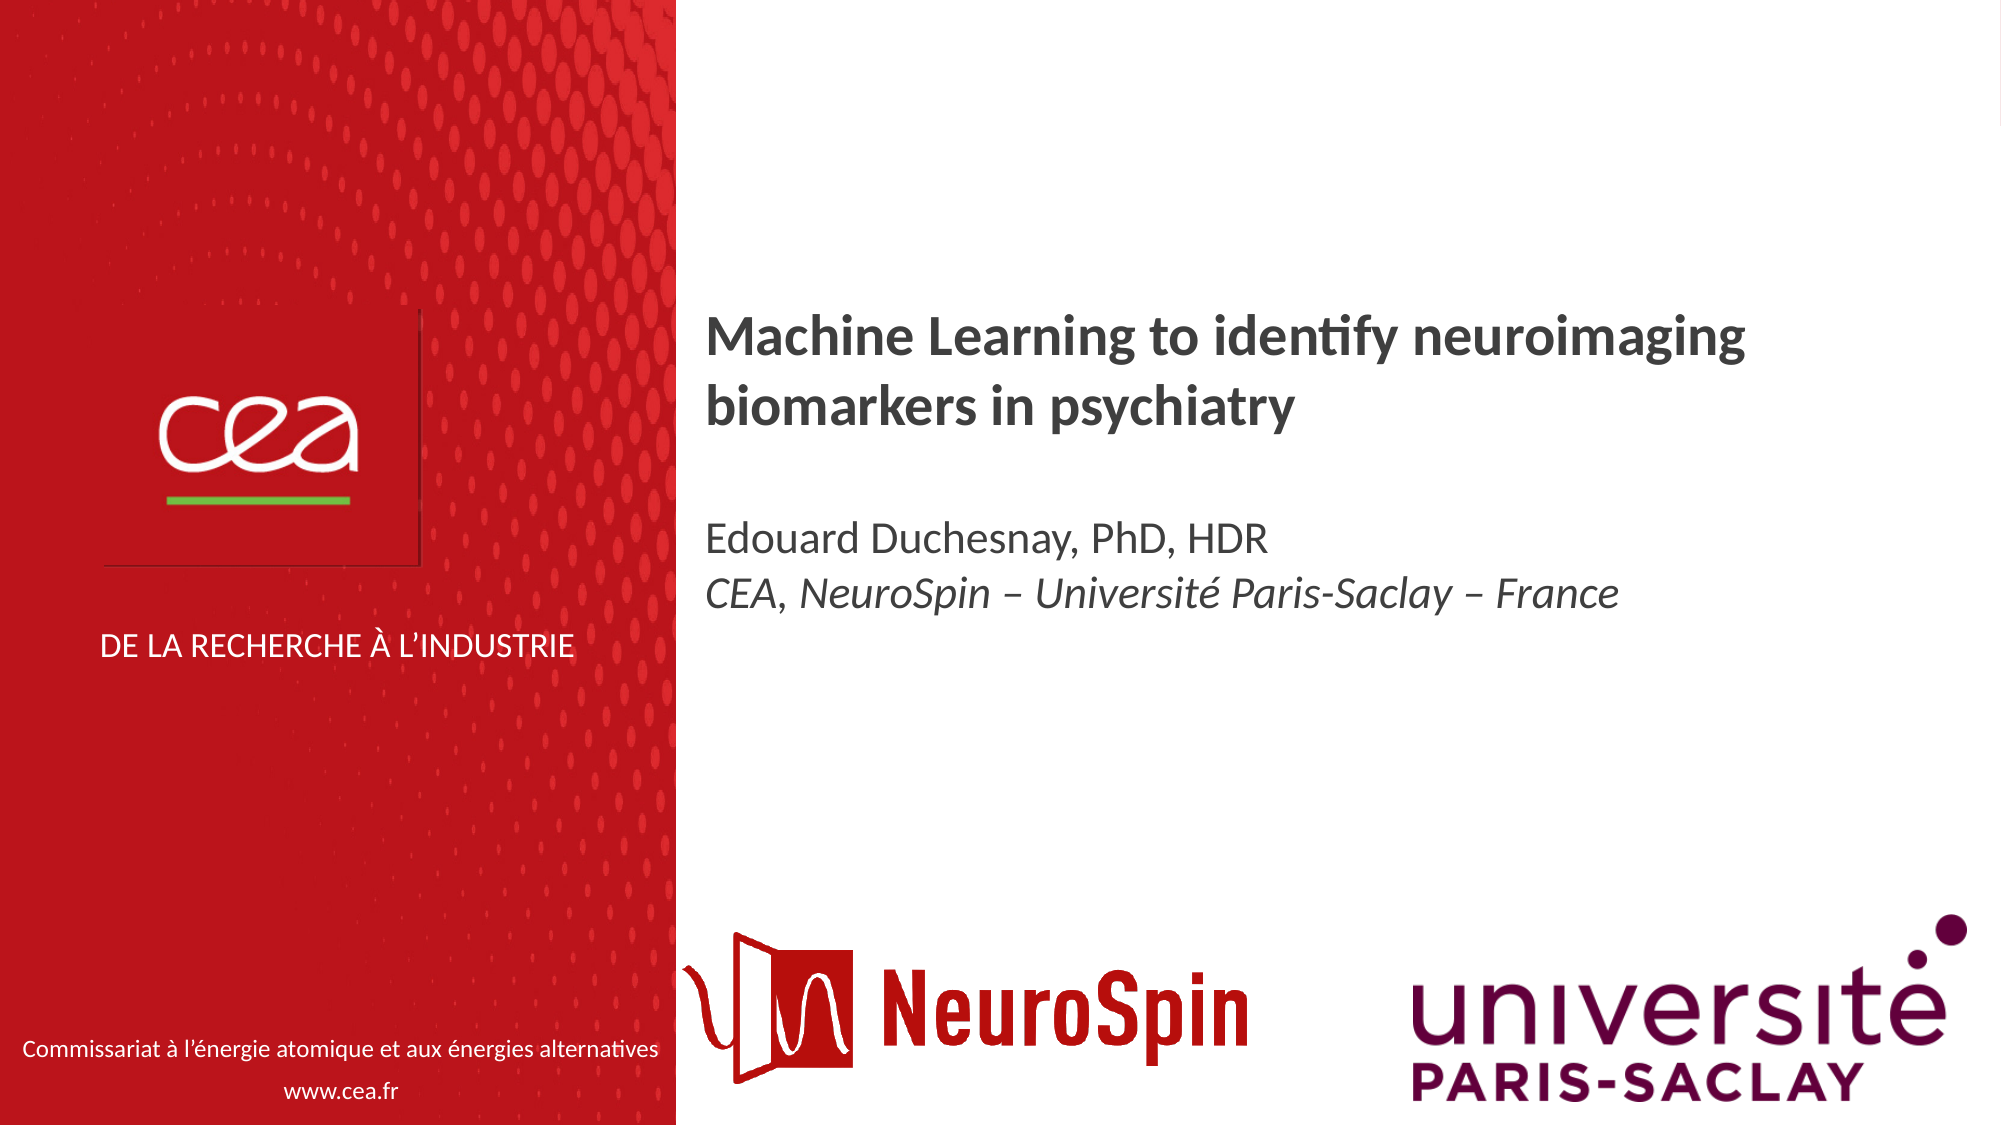

Machine Learning to identify neuroimaging
biomarkers in psychiatry
Edouard Duchesnay, PhD, HDR
CEA, NeuroSpin – Université Paris-Saclay – France